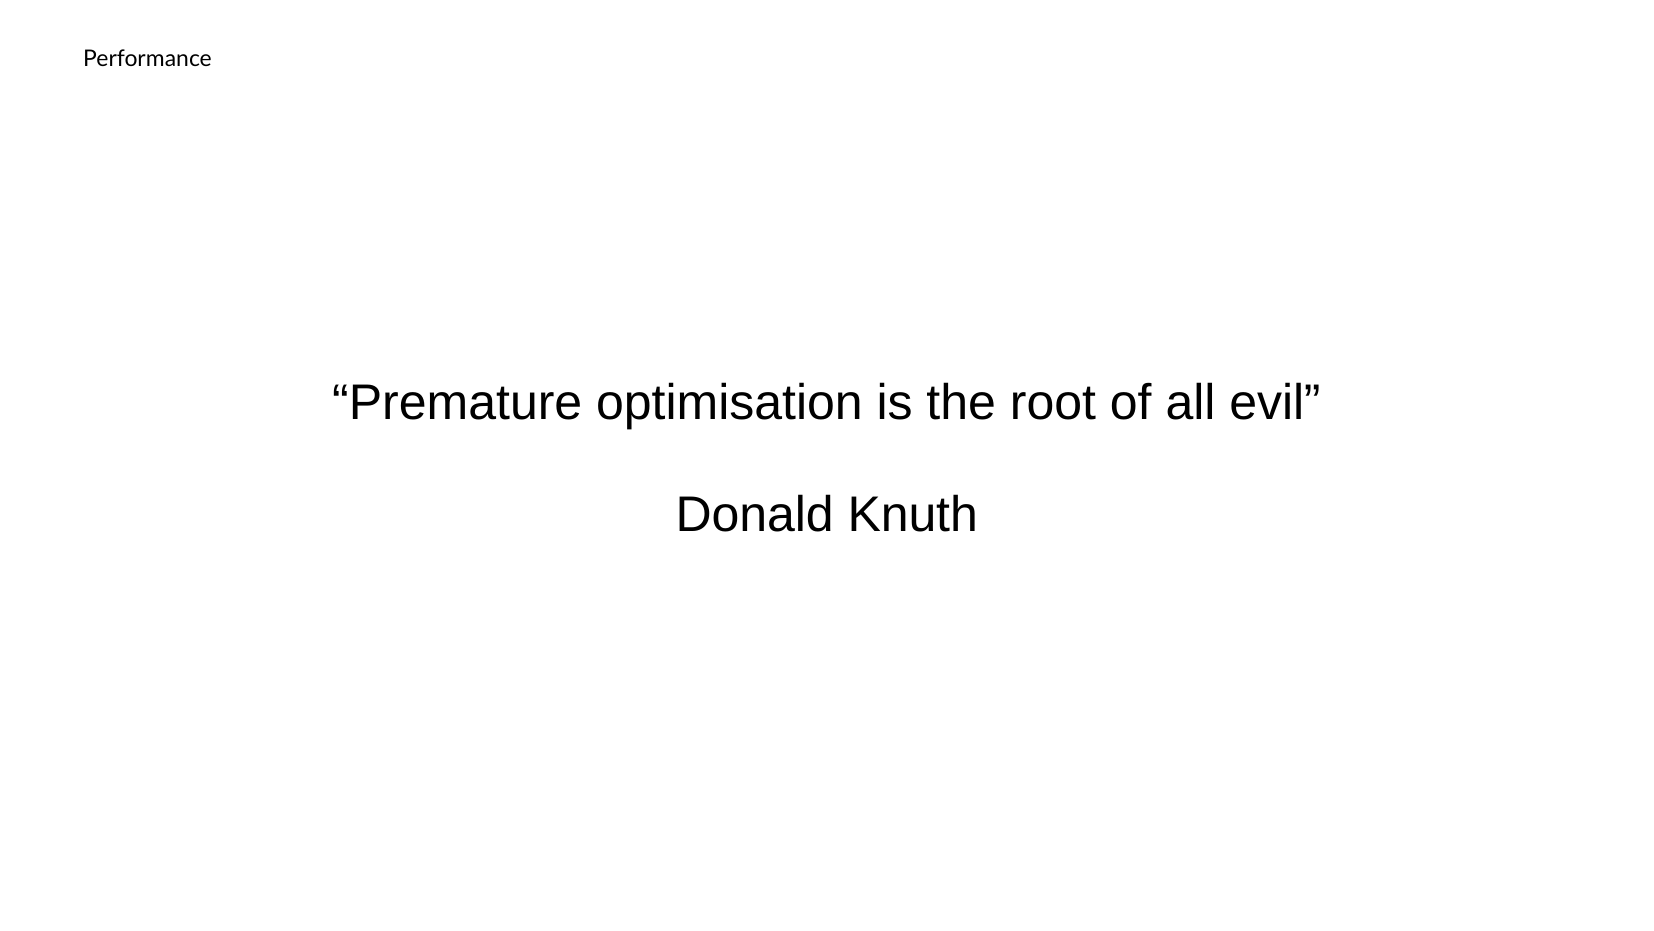

# Performance
“Premature optimisation is the root of all evil”
Donald Knuth